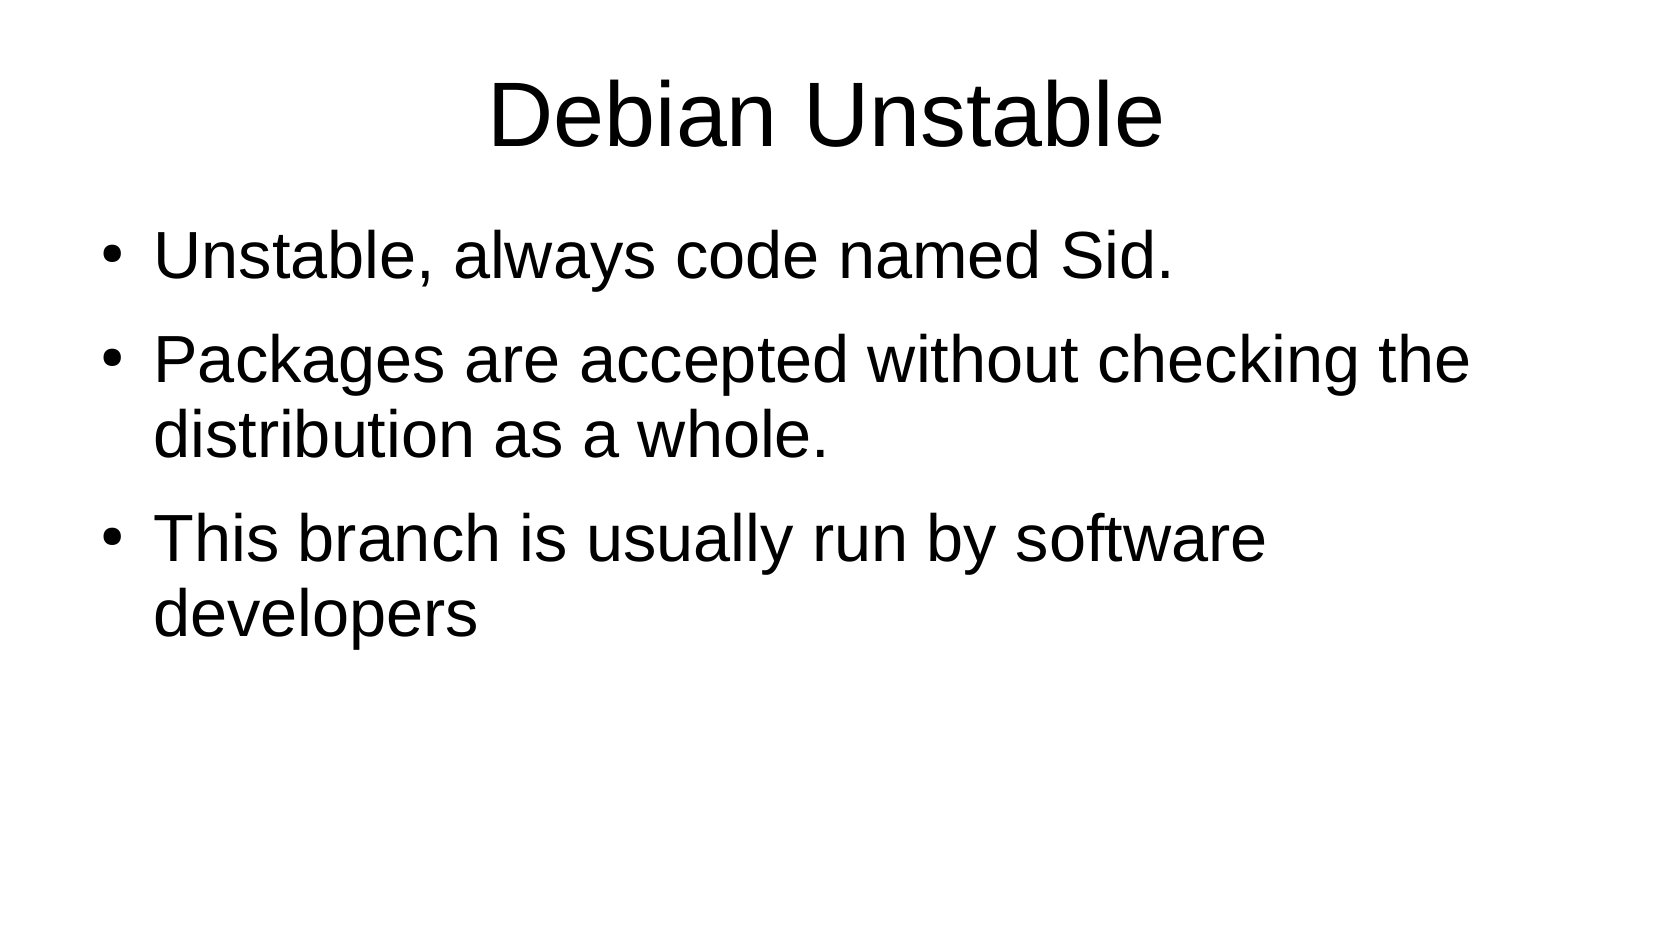

# Debian Unstable
Unstable, always code named Sid.
Packages are accepted without checking the distribution as a whole.
This branch is usually run by software developers